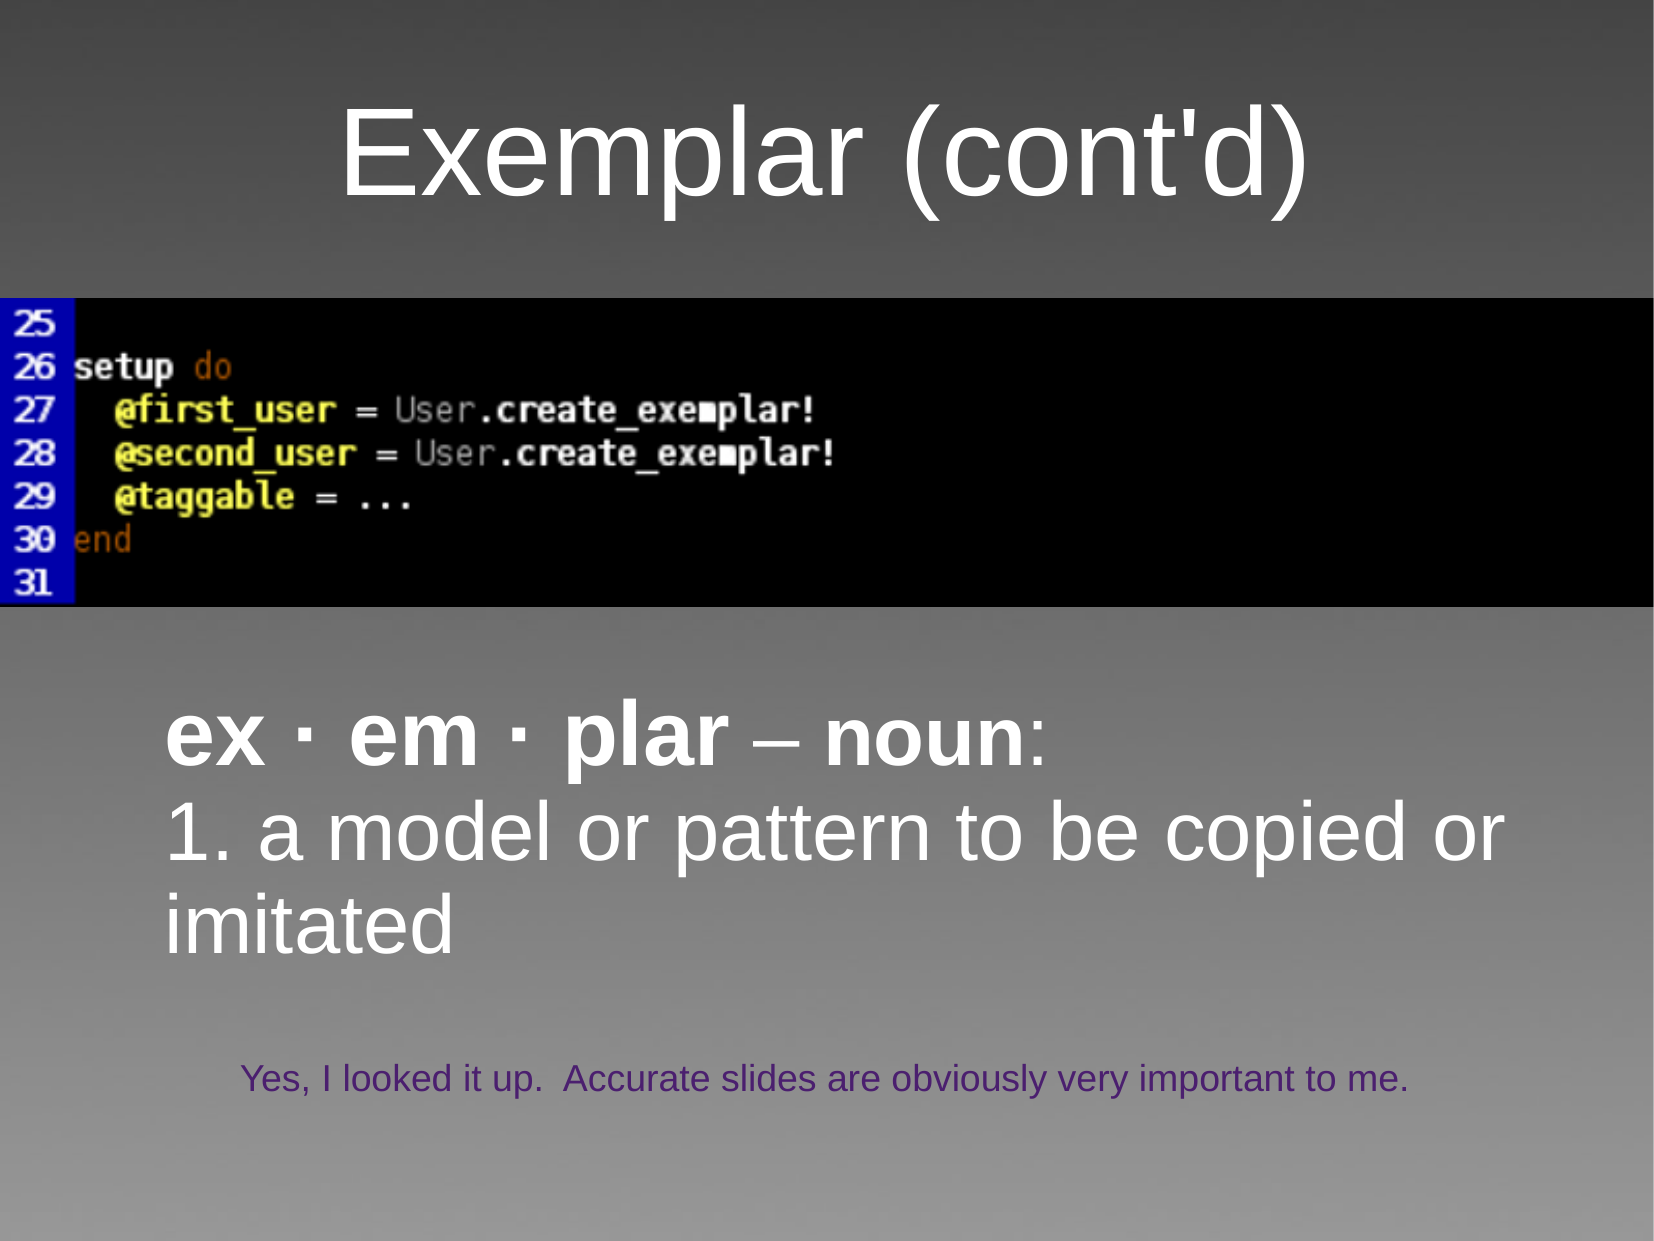

Exemplar (cont'd)
ex · em · plar – noun:
1. a model or pattern to be copied or imitated
Yes, I looked it up. Accurate slides are obviously very important to me.